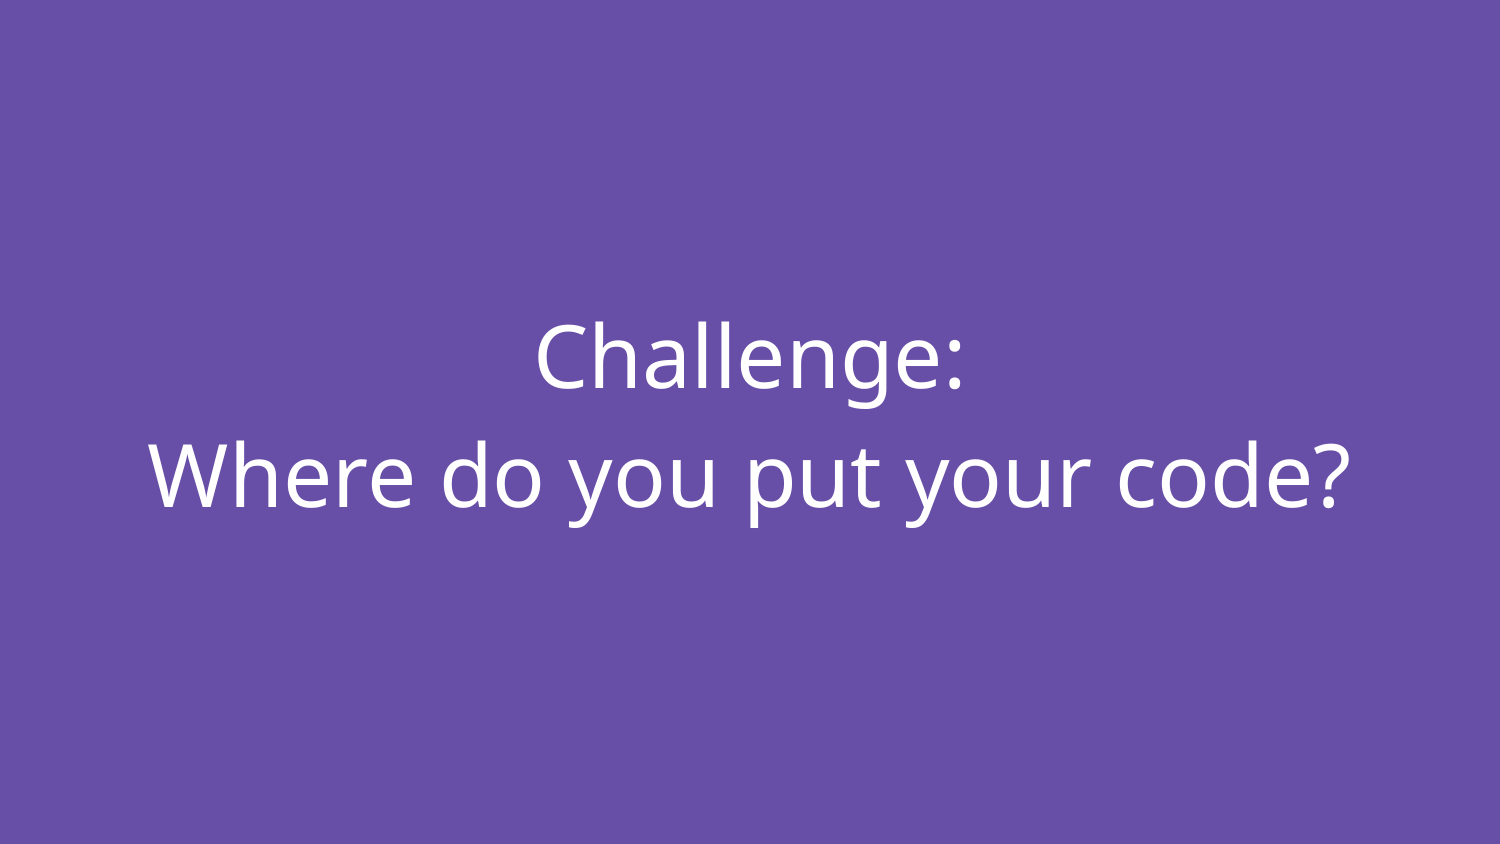

# Challenge: Where do you put your code?